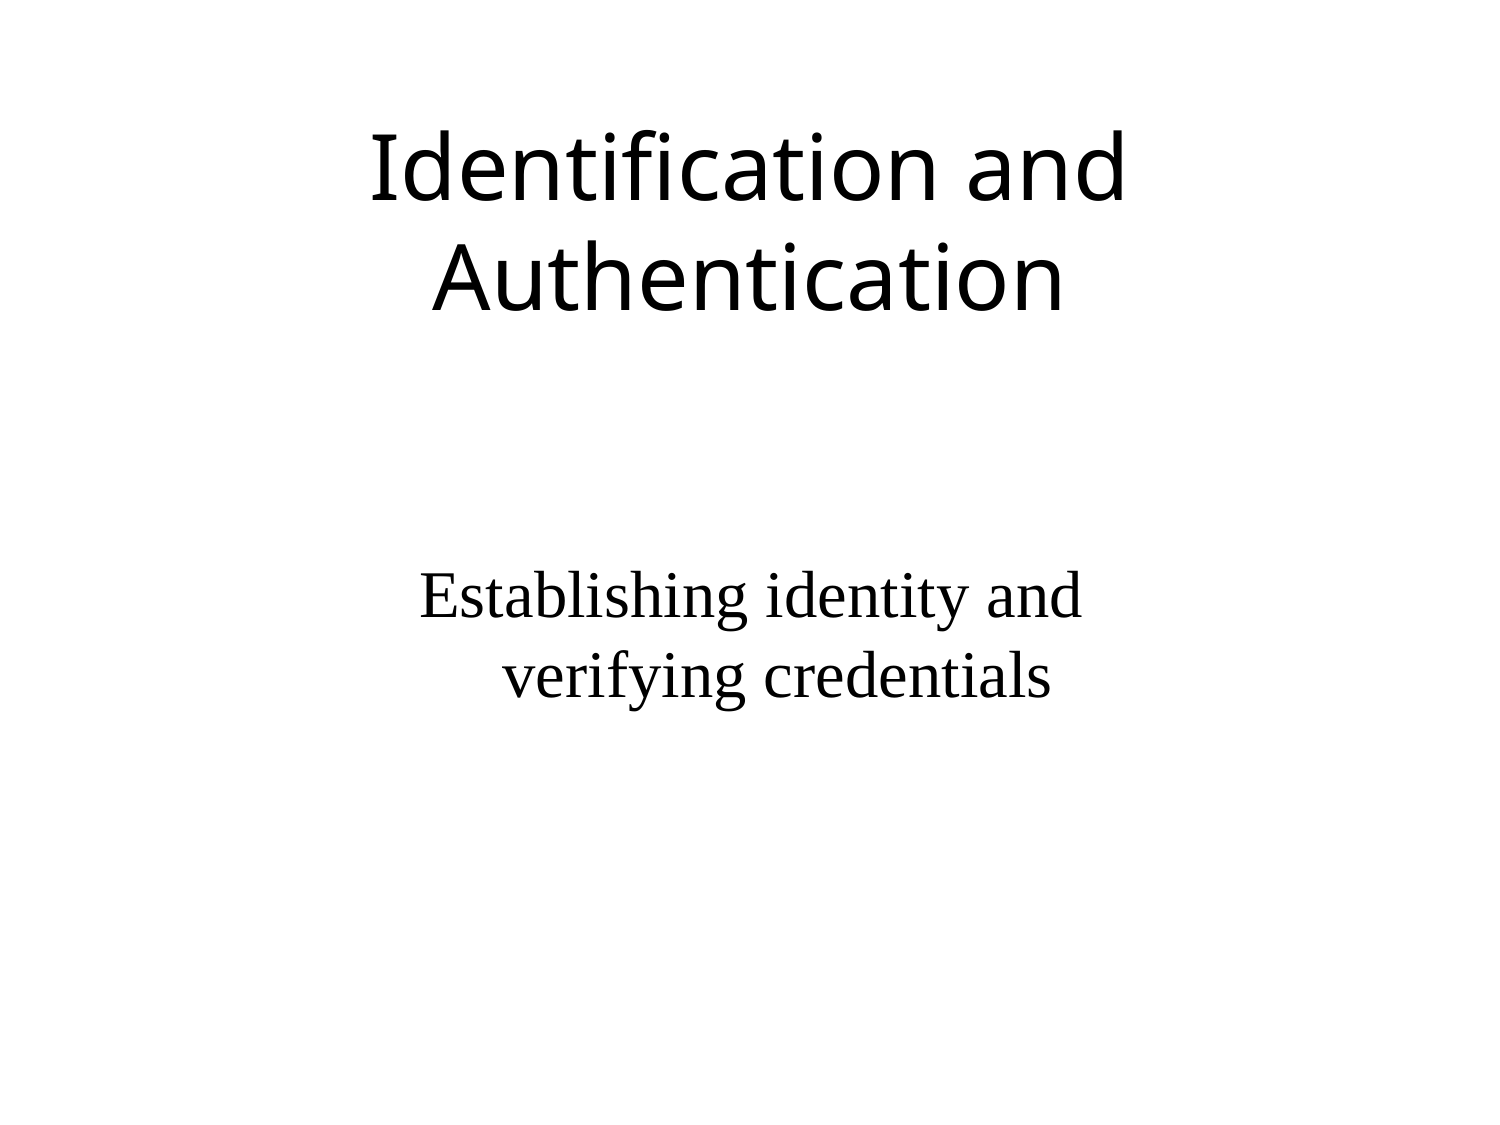

# Identification and Authentication
Establishing identity and
verifying credentials